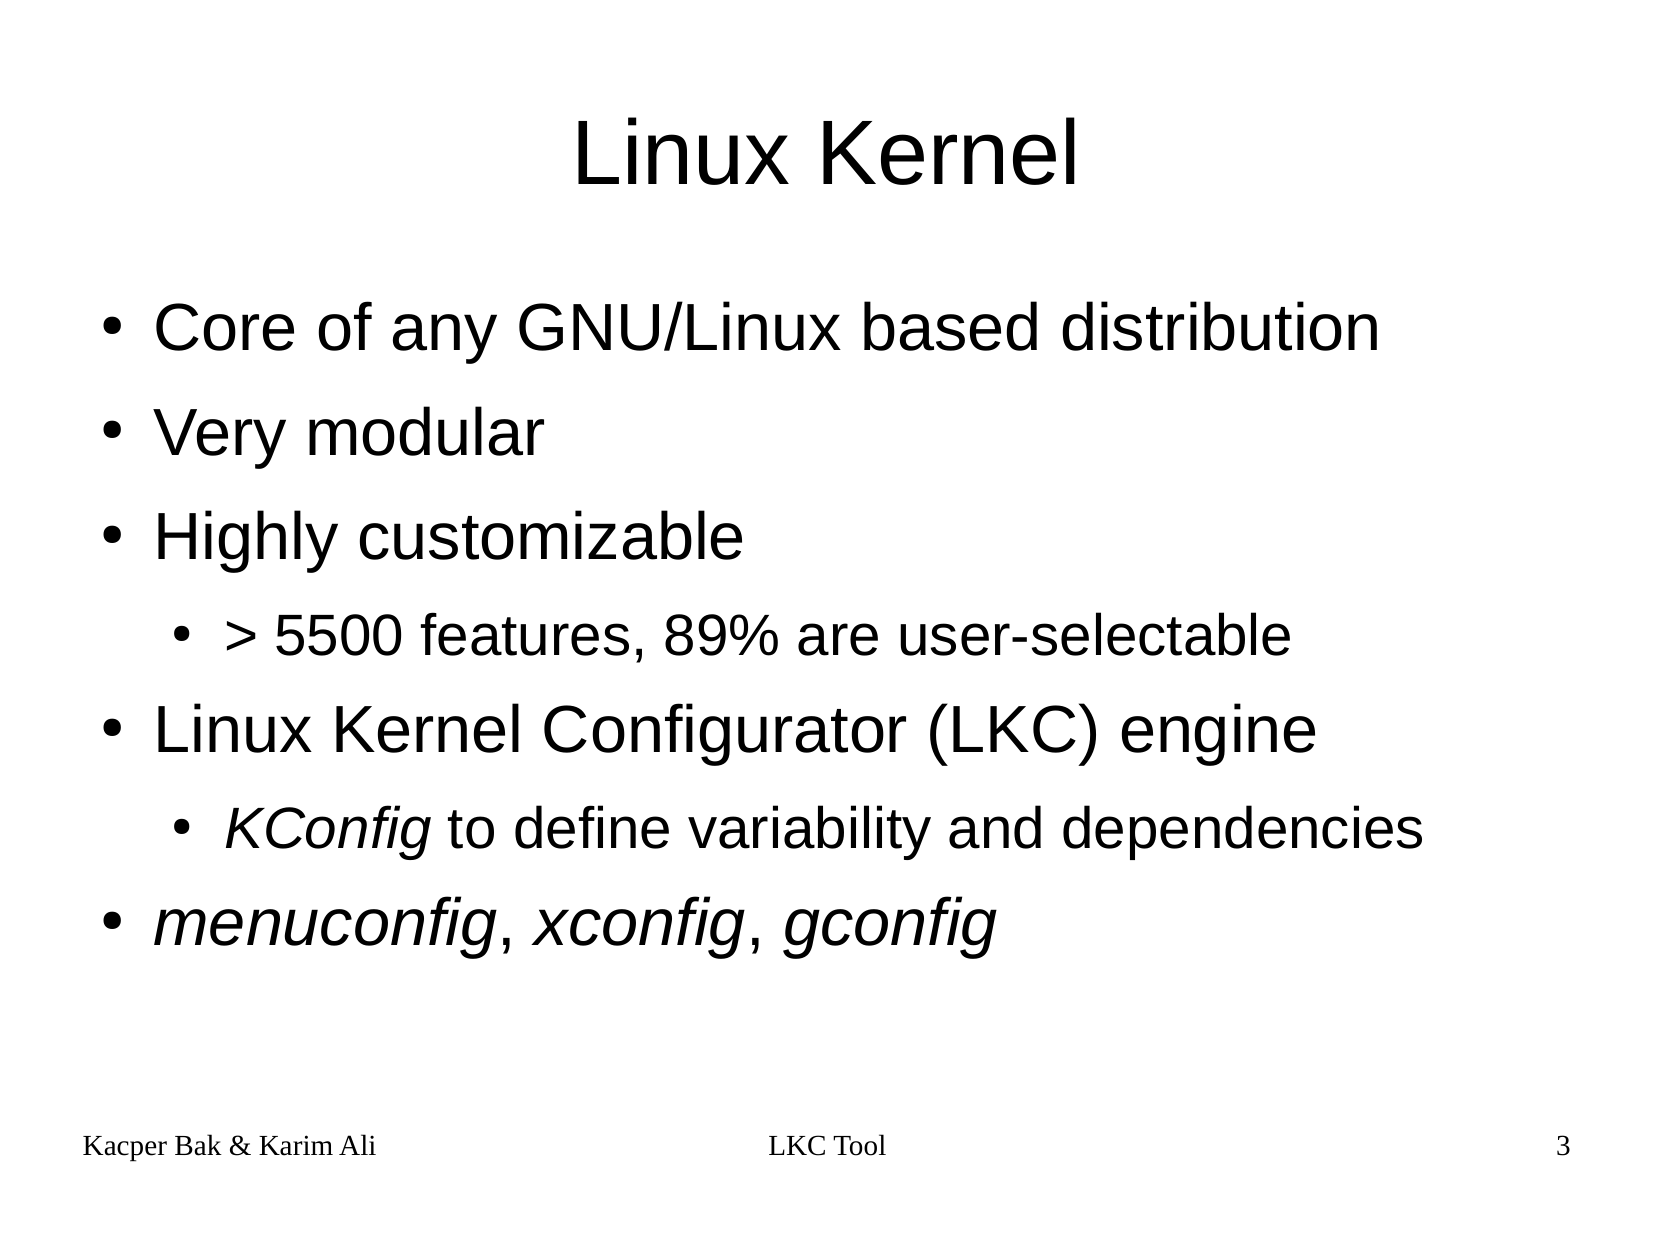

# Linux Kernel
Core of any GNU/Linux based distribution
Very modular
Highly customizable
> 5500 features, 89% are user-selectable
Linux Kernel Configurator (LKC) engine
KConfig to define variability and dependencies
menuconfig, xconfig, gconfig
Kacper Bak & Karim Ali
LKC Tool
3